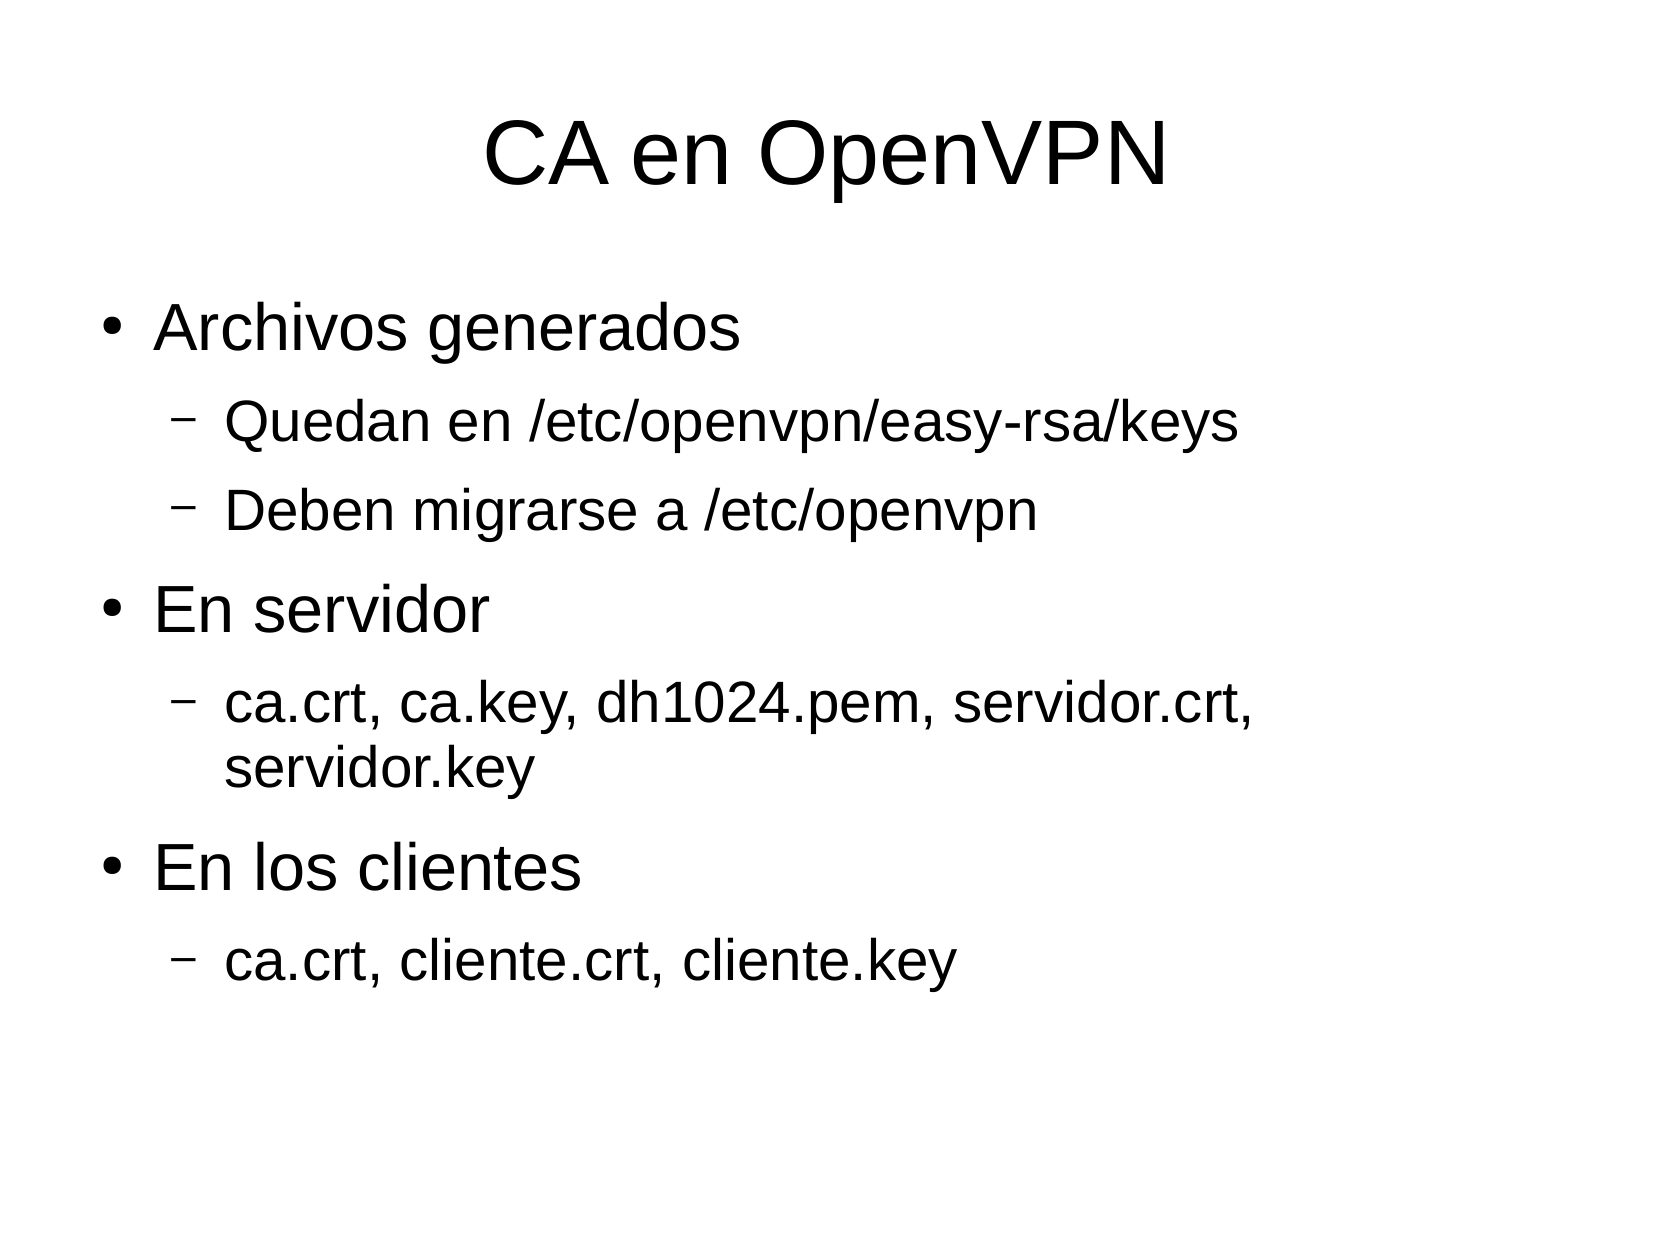

# CA en OpenVPN
Archivos generados
Quedan en /etc/openvpn/easy-rsa/keys
Deben migrarse a /etc/openvpn
En servidor
ca.crt, ca.key, dh1024.pem, servidor.crt, servidor.key
En los clientes
ca.crt, cliente.crt, cliente.key